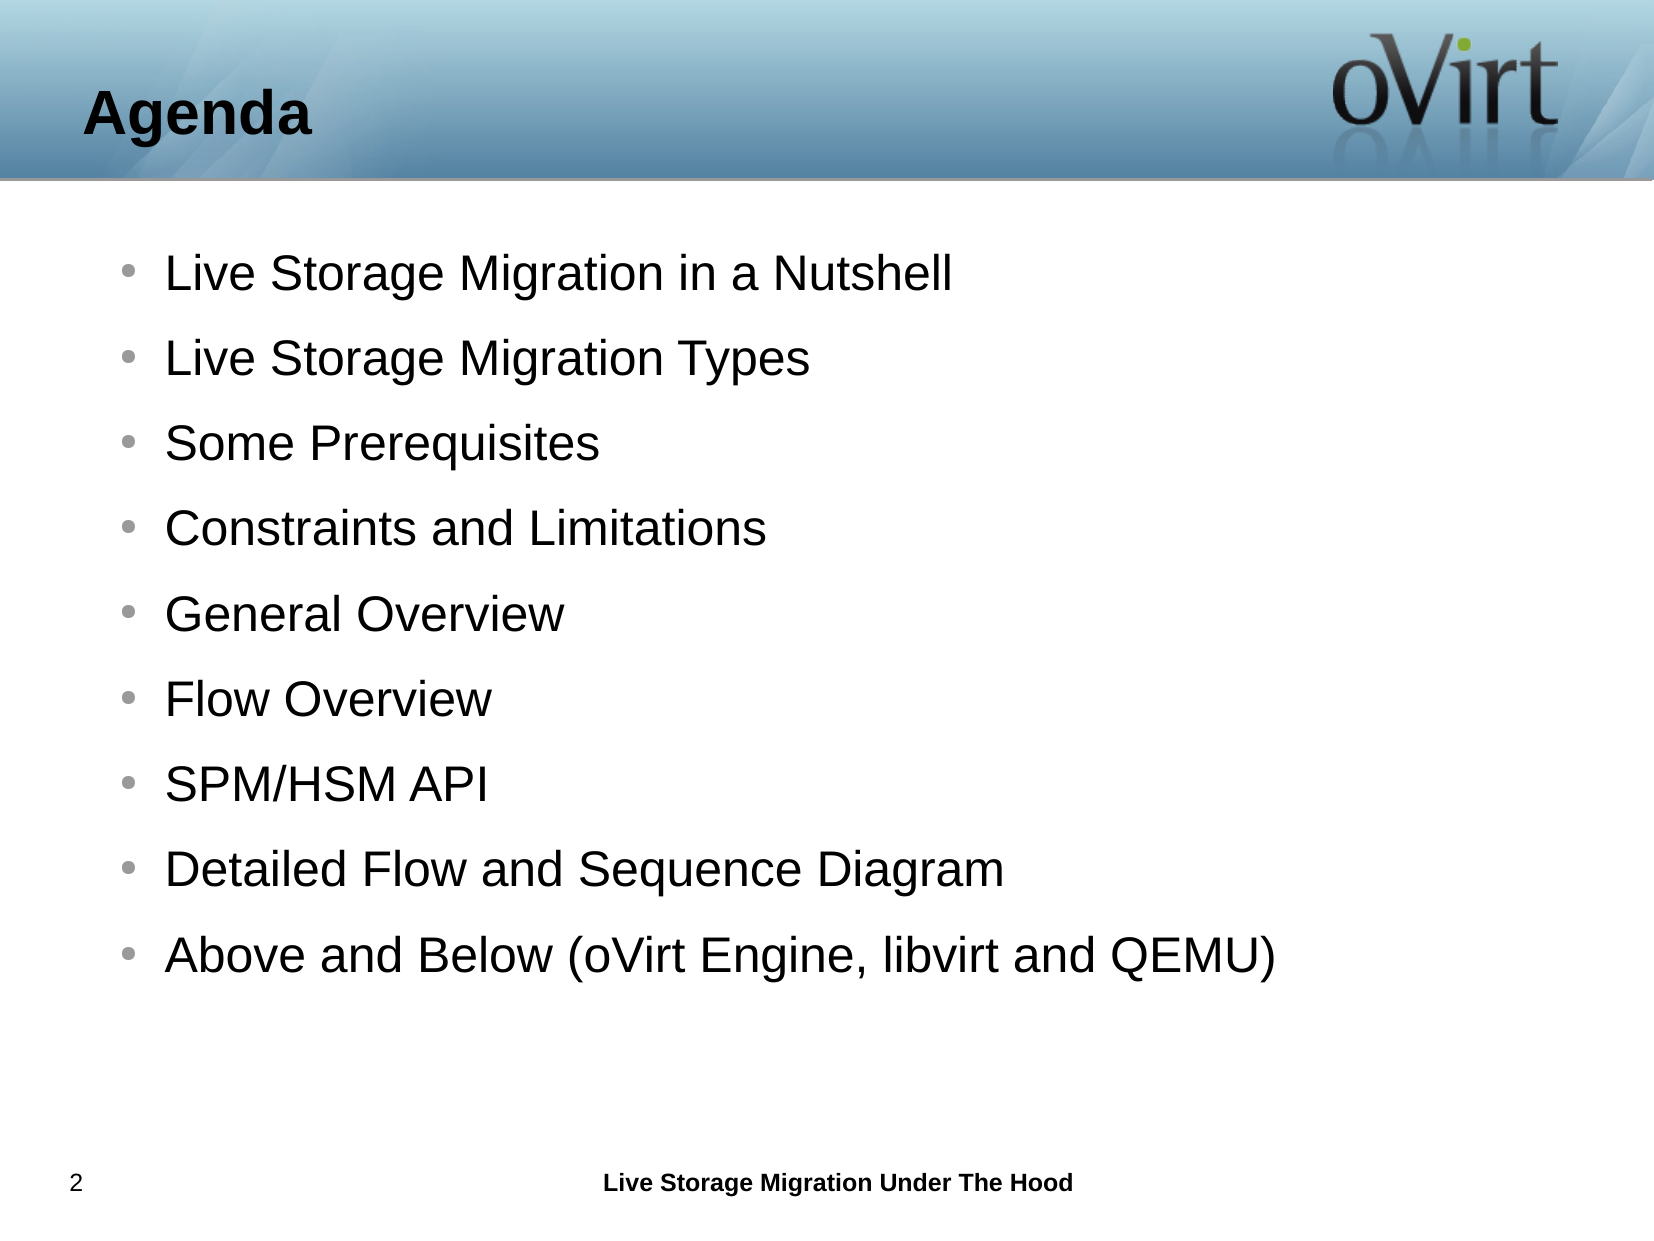

# Agenda
Live Storage Migration in a Nutshell
Live Storage Migration Types
Some Prerequisites
Constraints and Limitations
General Overview
Flow Overview
SPM/HSM API
Detailed Flow and Sequence Diagram
Above and Below (oVirt Engine, libvirt and QEMU)